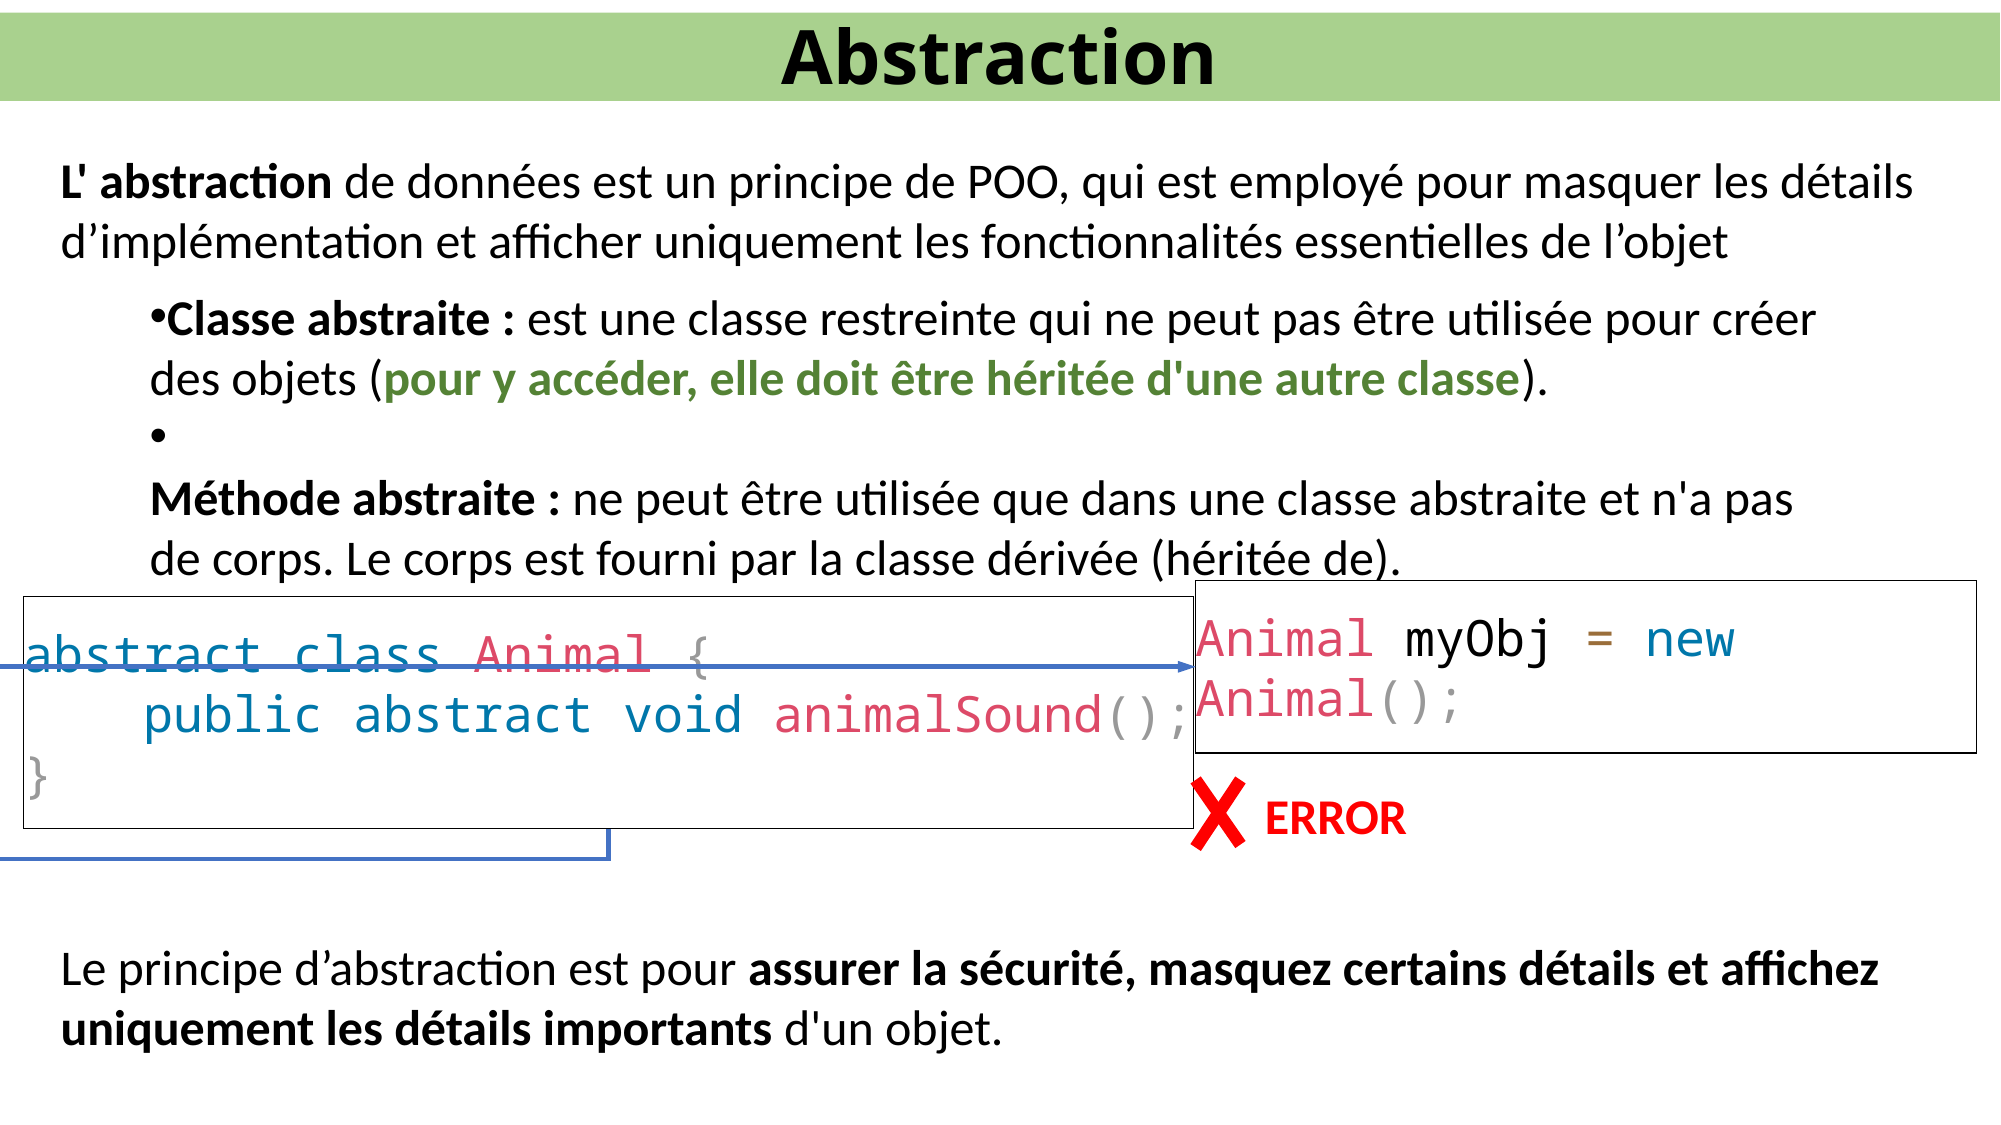

# Abstraction
L' abstraction de données est un principe de POO, qui est employé pour masquer les détails d’implémentation et afficher uniquement les fonctionnalités essentielles de l’objet
Classe abstraite : est une classe restreinte qui ne peut pas être utilisée pour créer des objets (pour y accéder, elle doit être héritée d'une autre classe).
Méthode abstraite : ne peut être utilisée que dans une classe abstraite et n'a pas de corps. Le corps est fourni par la classe dérivée (héritée de).
Animal myObj = new Animal();
abstract class Animal {
 public abstract void animalSound();
}
ERROR
Le principe d’abstraction est pour assurer la sécurité, masquez certains détails et affichez uniquement les détails importants d'un objet.